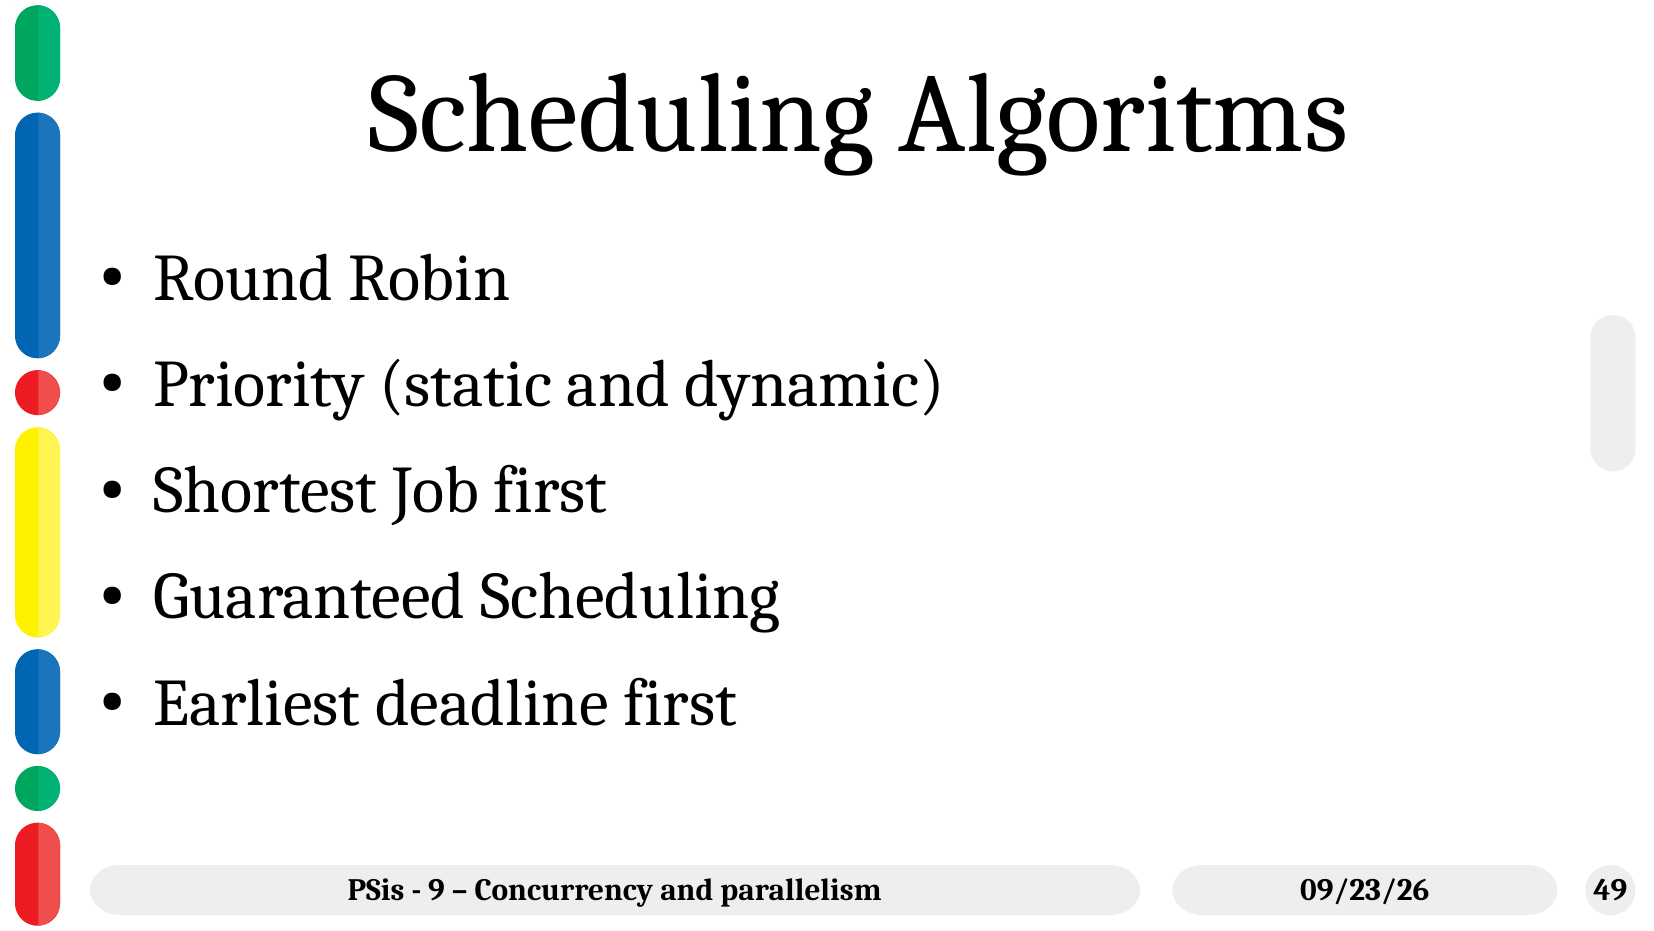

# Scheduling Algoritms
Round Robin
Priority (static and dynamic)
Shortest Job first
Guaranteed Scheduling
Earliest deadline first
PSis - 9 – Concurrency and parallelism
49